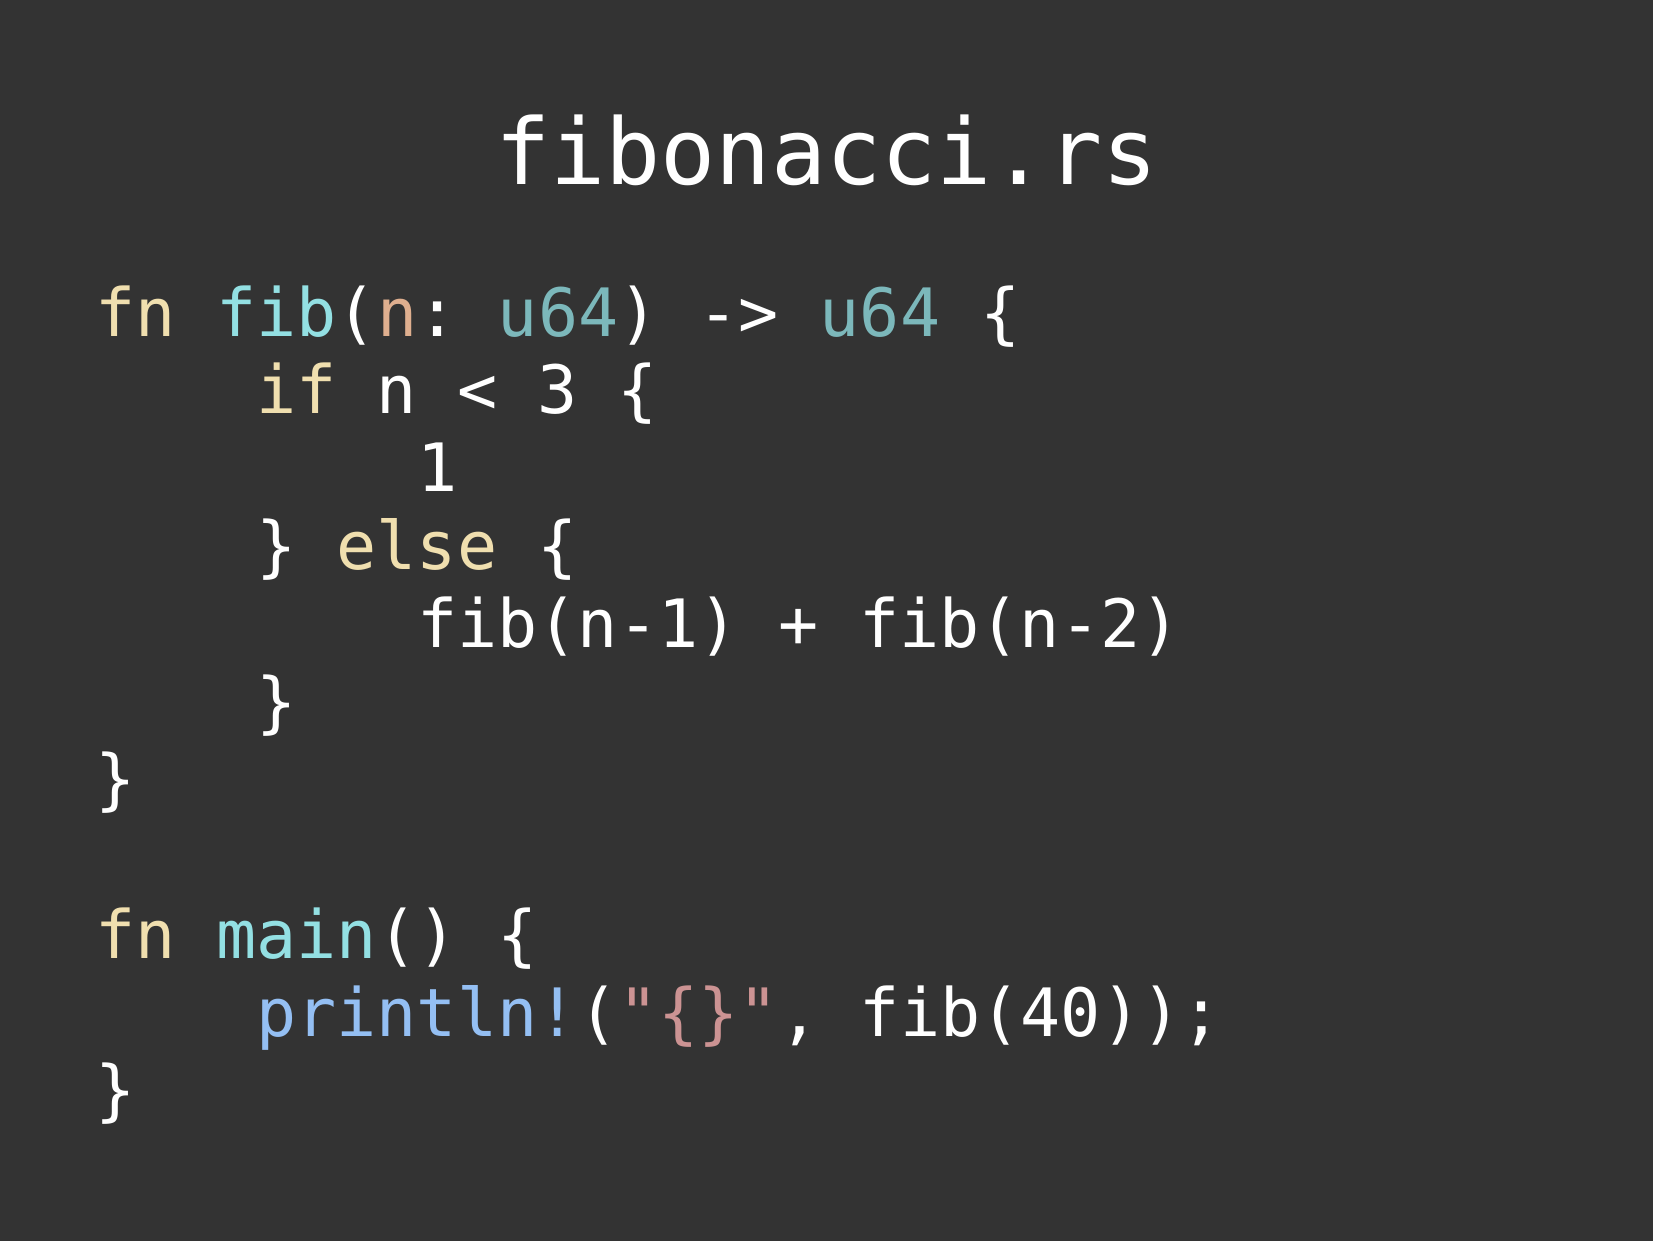

# fibonacci.rs
fn fib(n: u64) -> u64 {
 if n < 3 {
 1
 } else {
 fib(n-1) + fib(n-2)
 }
}
fn main() {
 println!("{}", fib(40));
}